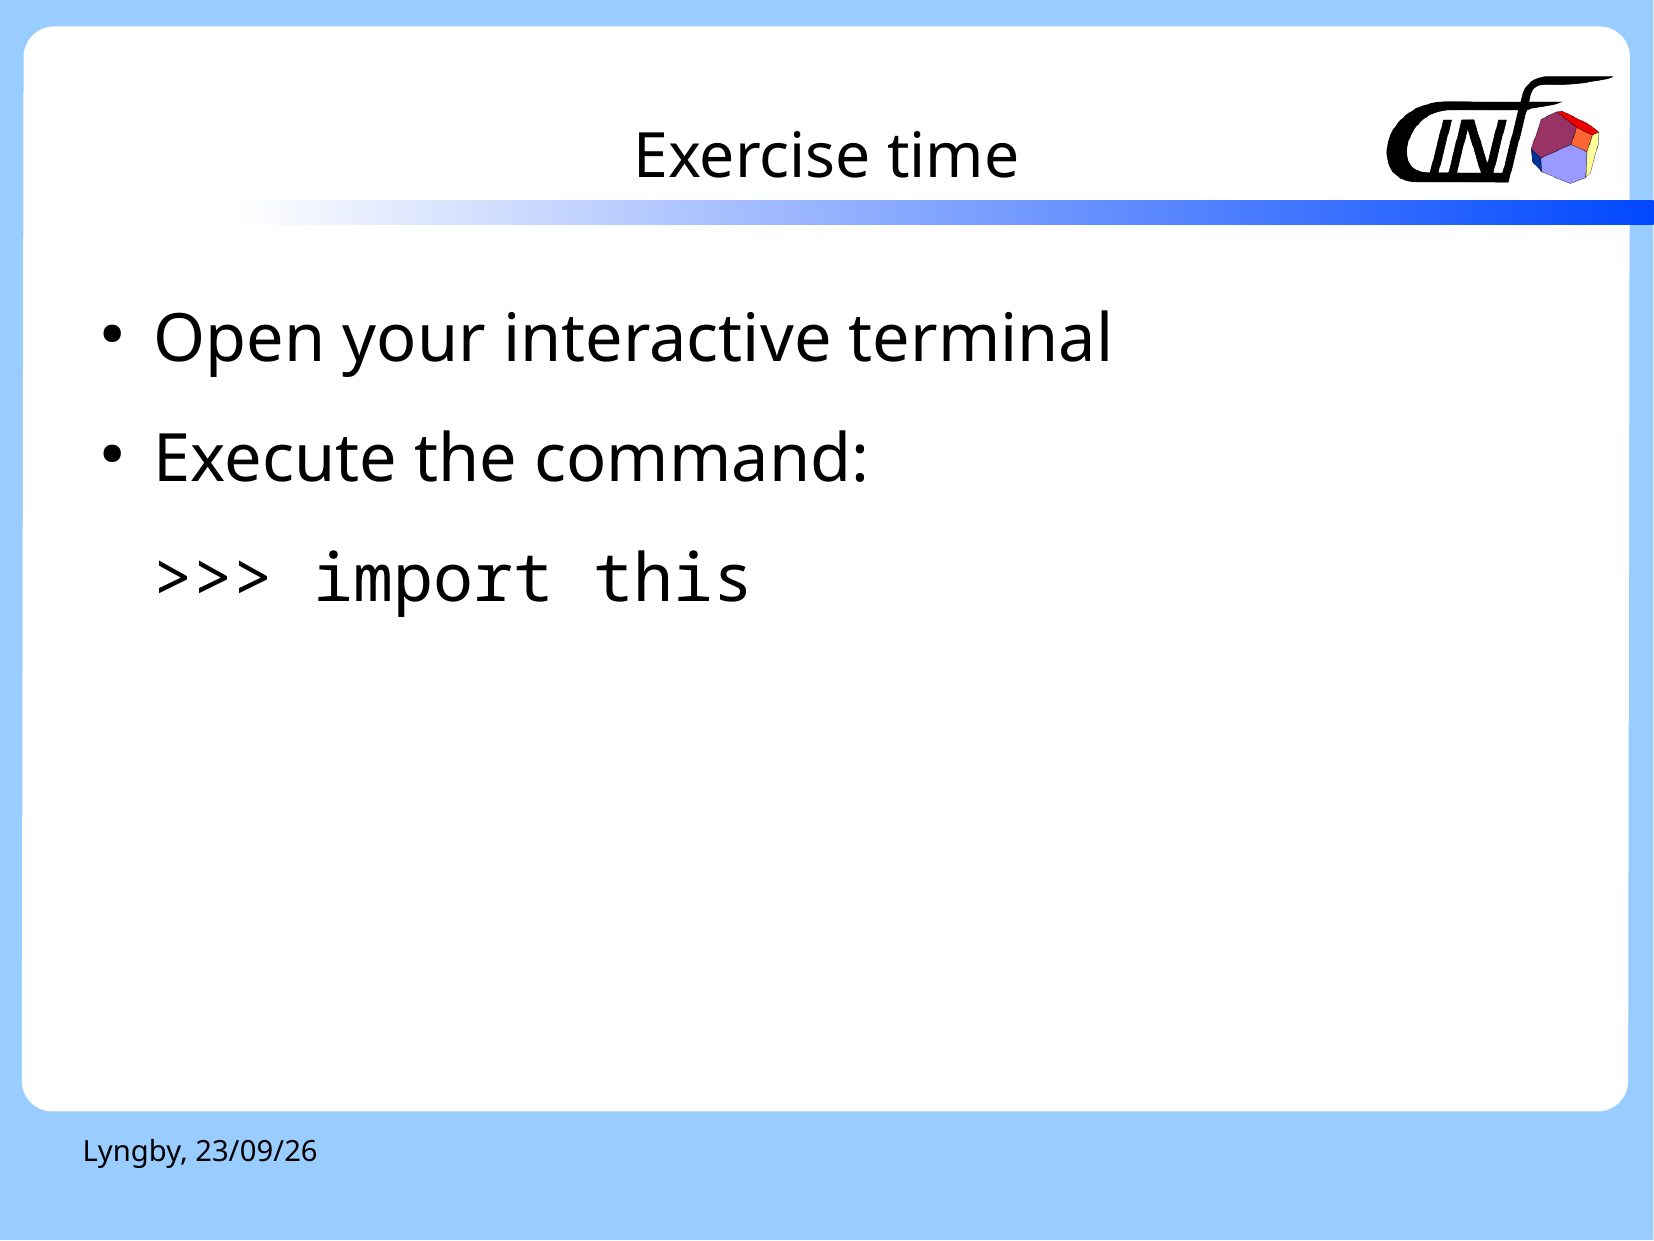

# Exercise time
Open your interactive terminal
Execute the command:
>>> import this